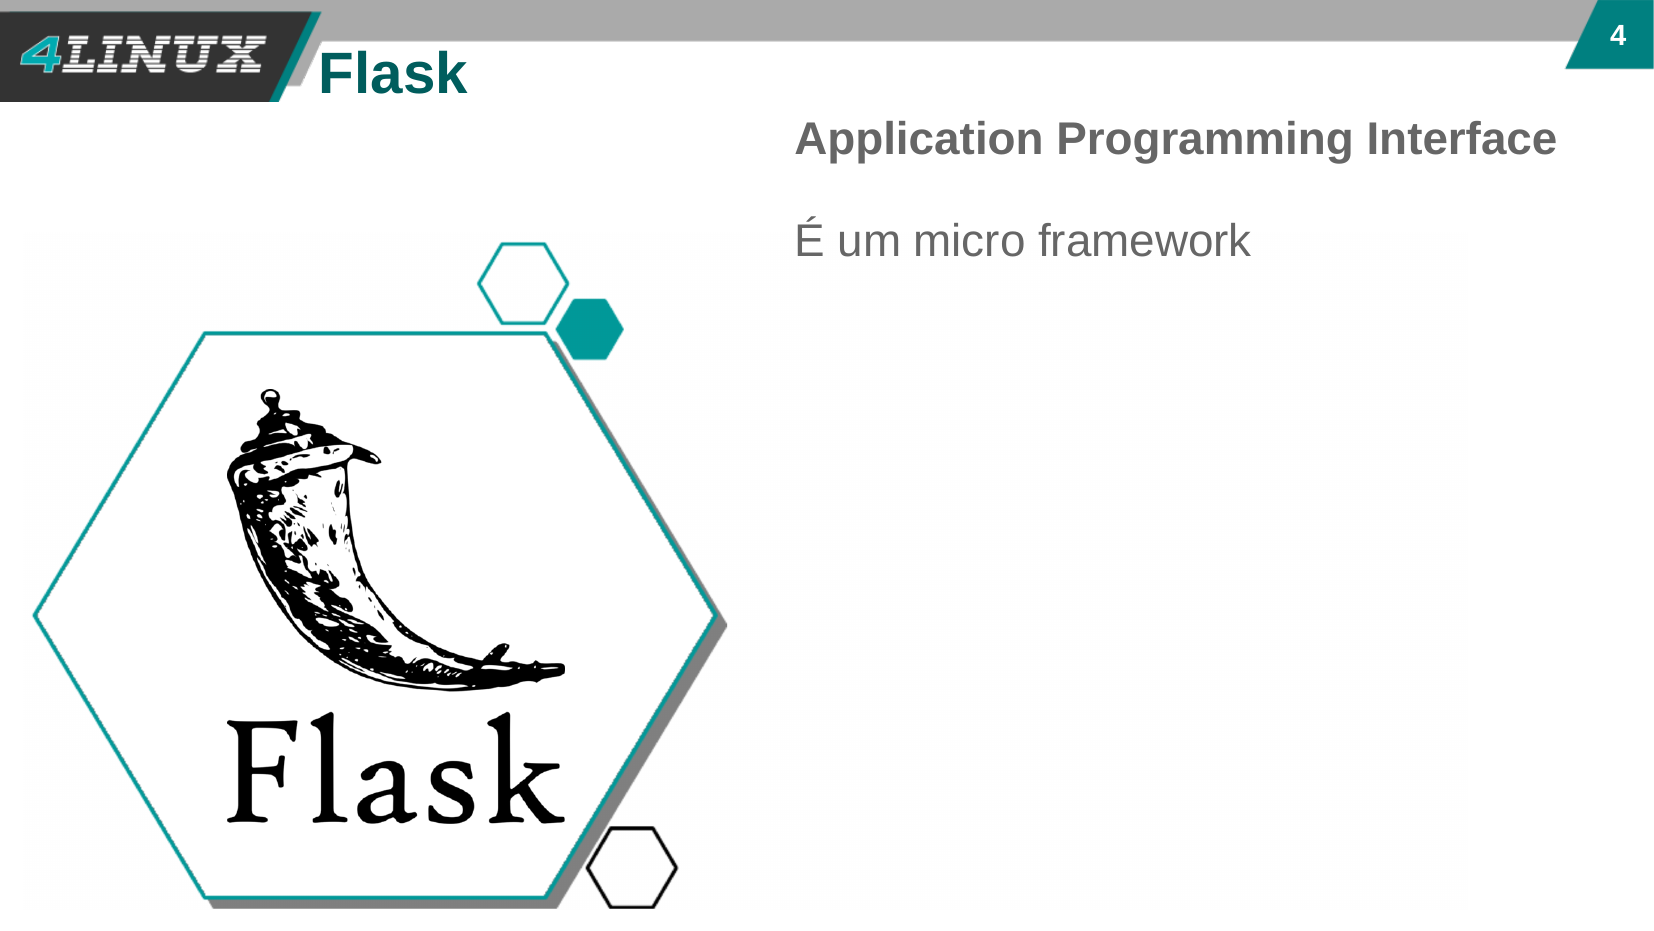

# Flask
Application Programming Interface
É um micro framework